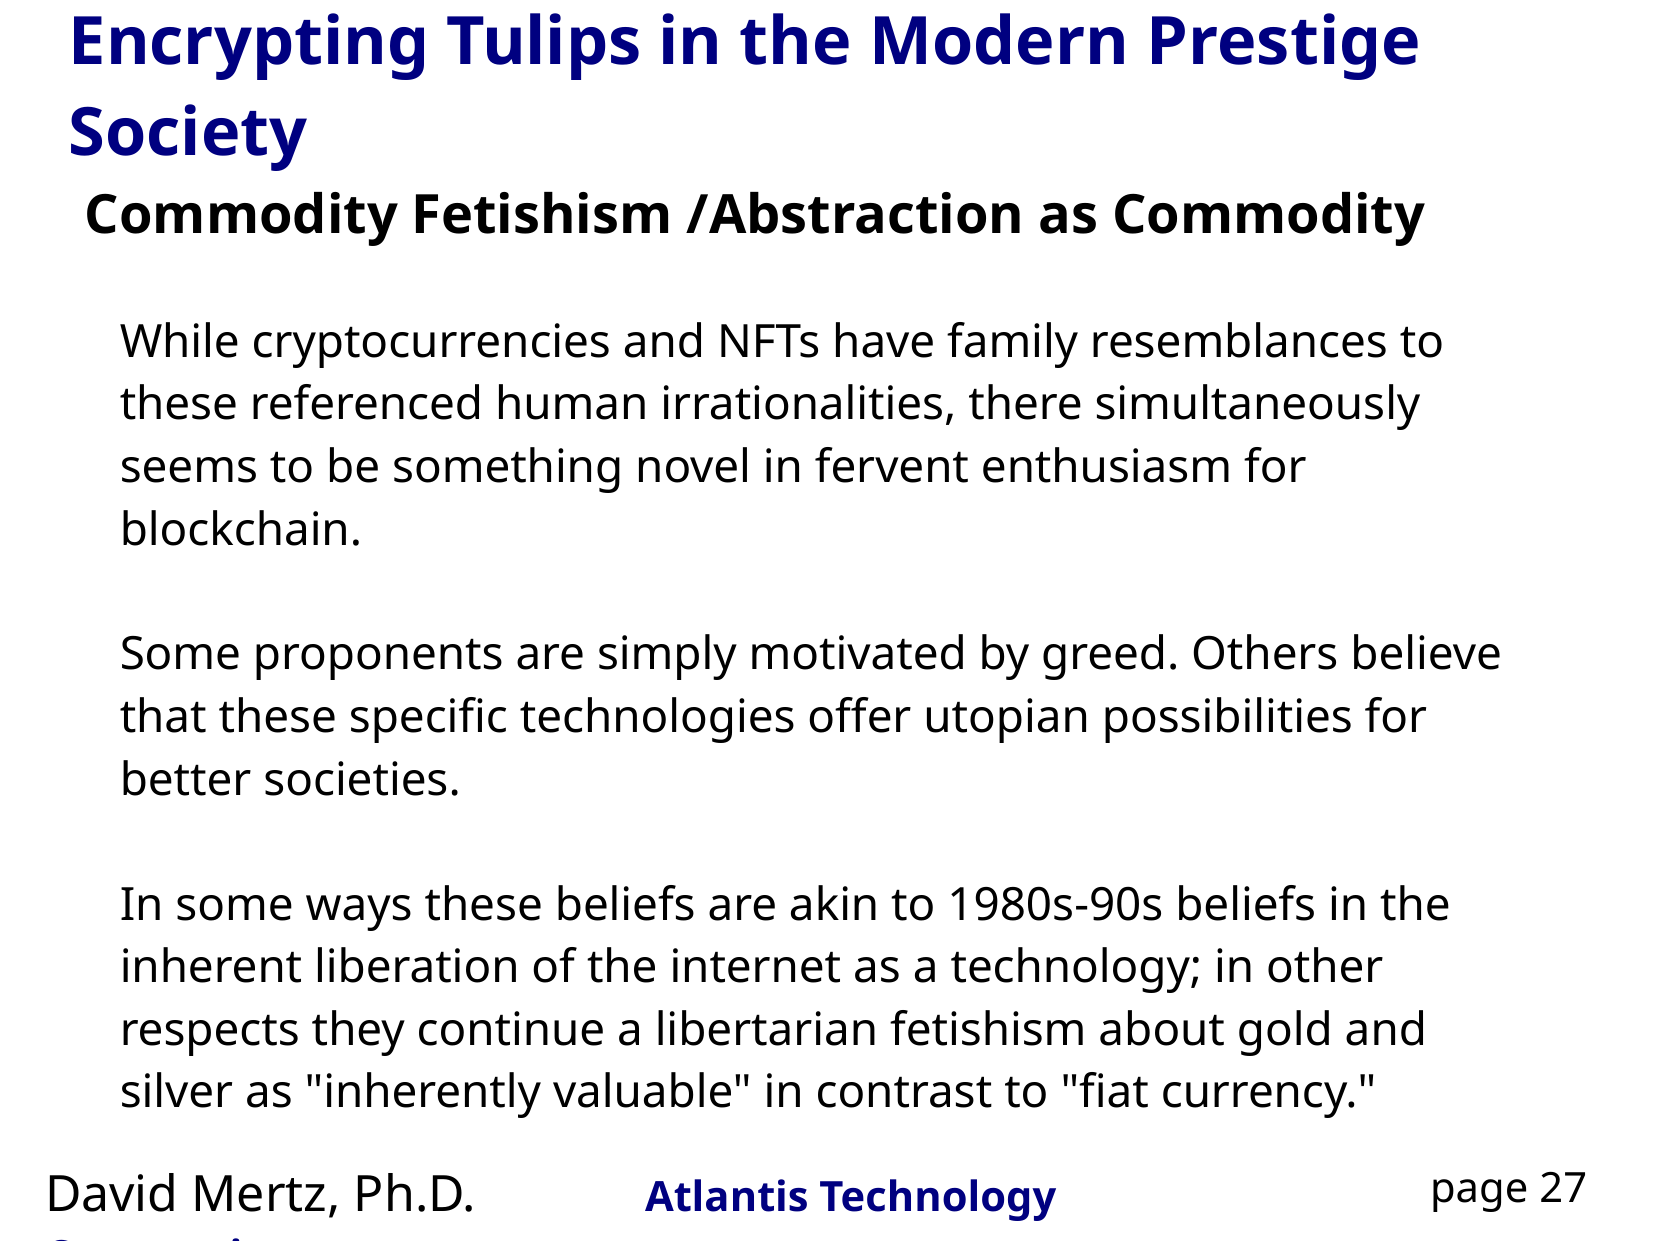

# Commodity Fetishism /Abstraction as Commodity
While cryptocurrencies and NFTs have family resemblances to these referenced human irrationalities, there simultaneously seems to be something novel in fervent enthusiasm for blockchain.
Some proponents are simply motivated by greed. Others believe that these specific technologies offer utopian possibilities for better societies.
In some ways these beliefs are akin to 1980s-90s beliefs in the inherent liberation of the internet as a technology; in other respects they continue a libertarian fetishism about gold and silver as "inherently valuable" in contrast to "fiat currency."